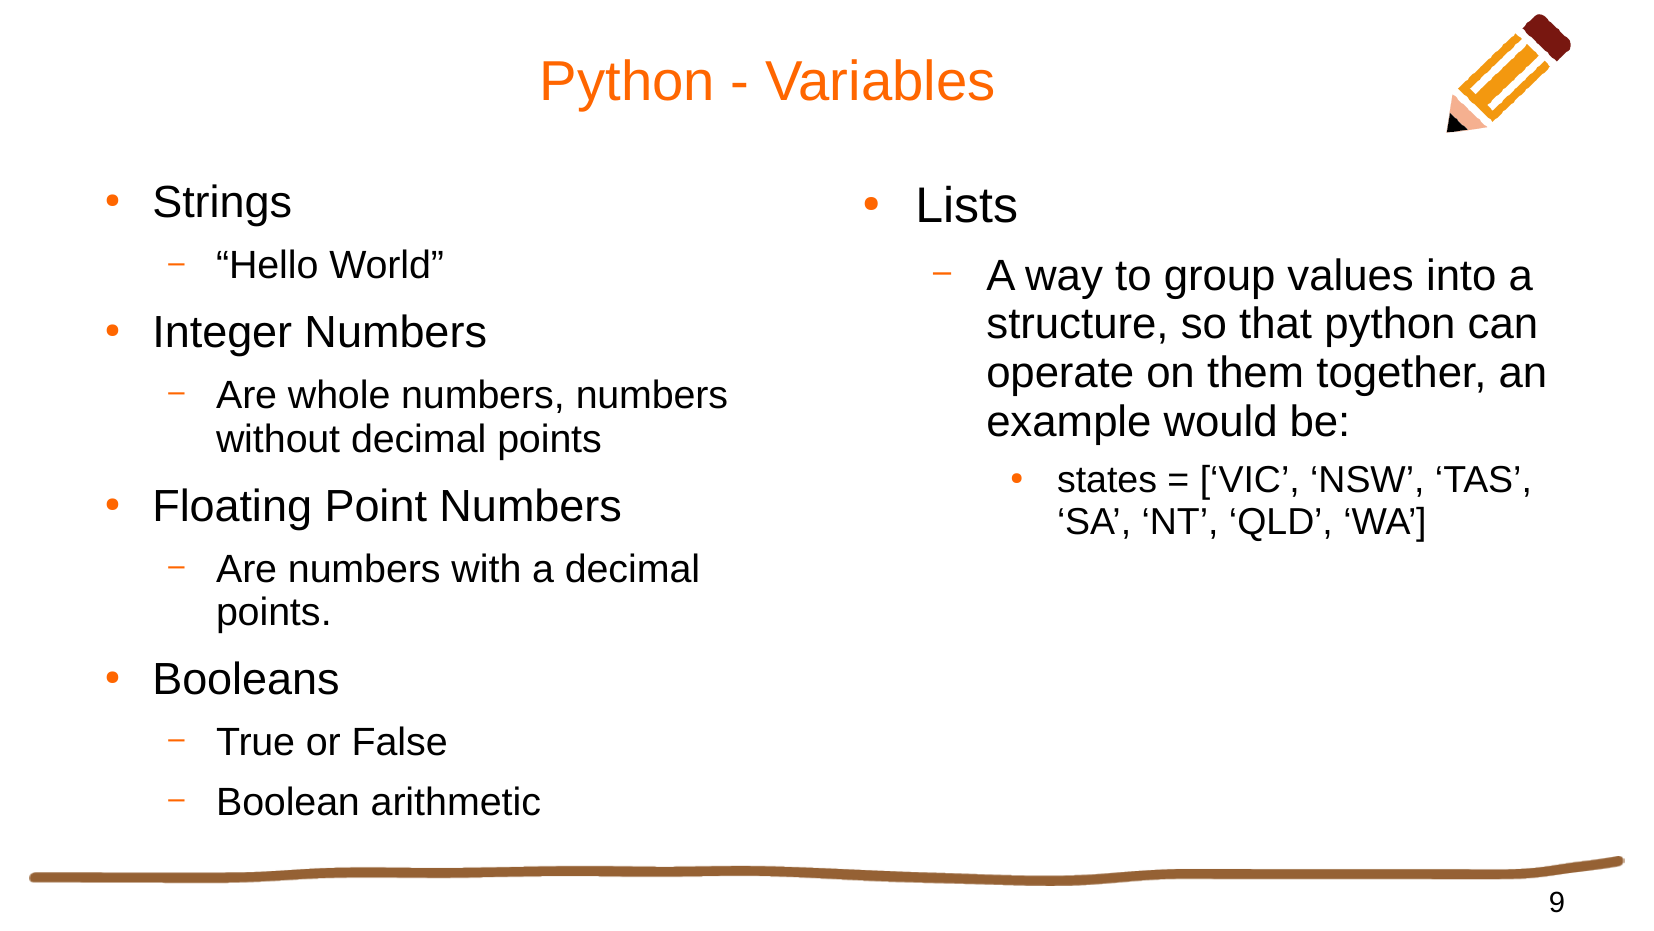

# Python - Variables
Strings
“Hello World”
Integer Numbers
Are whole numbers, numbers without decimal points
Floating Point Numbers
Are numbers with a decimal points.
Booleans
True or False
Boolean arithmetic
Lists
A way to group values into a structure, so that python can operate on them together, an example would be:
states = [‘VIC’, ‘NSW’, ‘TAS’, ‘SA’, ‘NT’, ‘QLD’, ‘WA’]
9